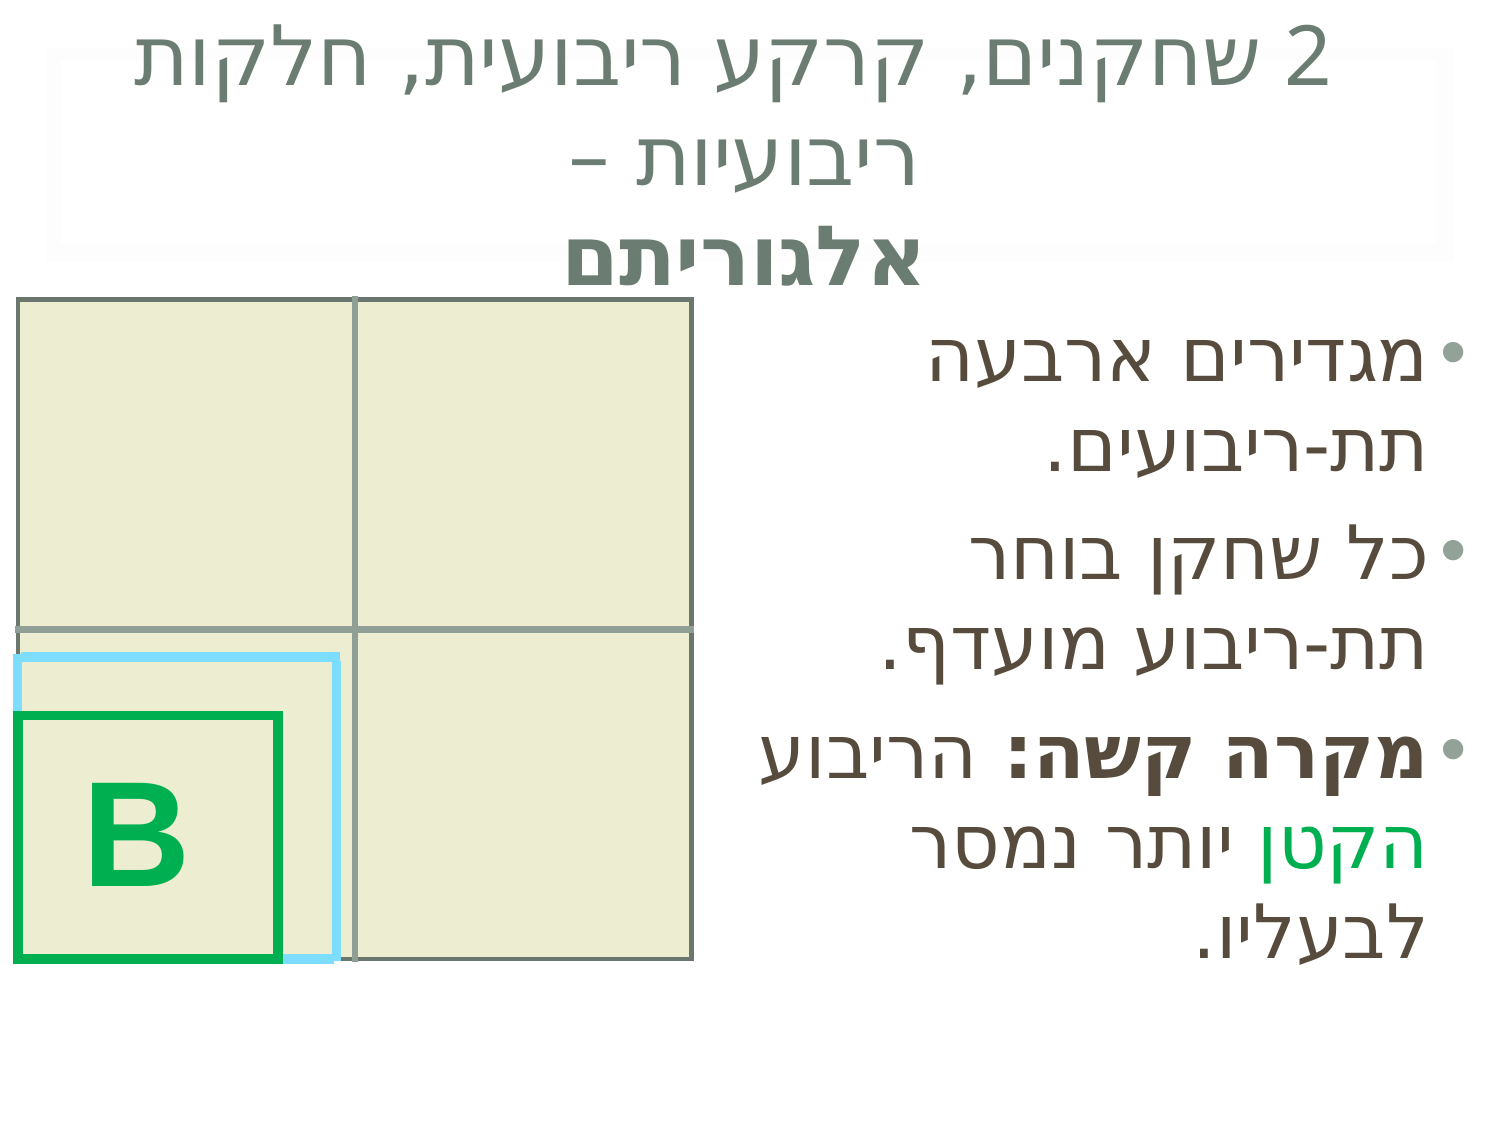

2 שחקנים, קרקע ריבועית, חלקות ריבועיות –
אלגוריתם
מגדירים ארבעה תת-ריבועים.
כל שחקן בוחר תת-ריבוע מועדף.
מקרה קשה: הריבוע הקטן יותר נמסר לבעליו.
B